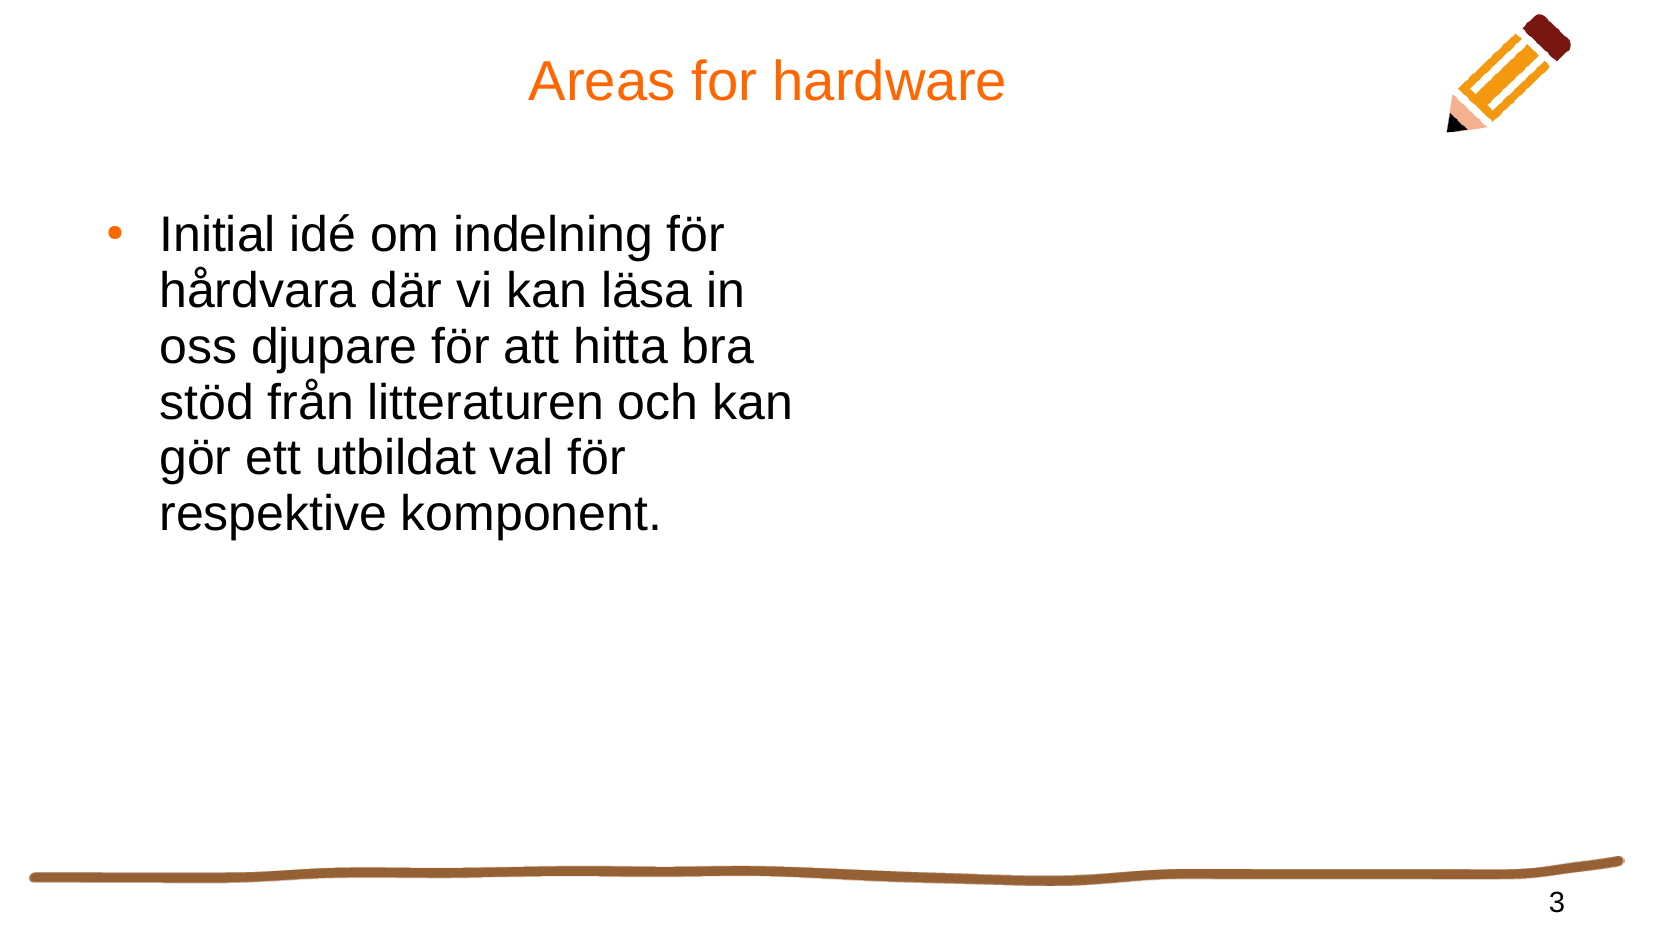

# Areas for hardware
Initial idé om indelning för hårdvara där vi kan läsa in oss djupare för att hitta bra stöd från litteraturen och kan gör ett utbildat val för respektive komponent.
3